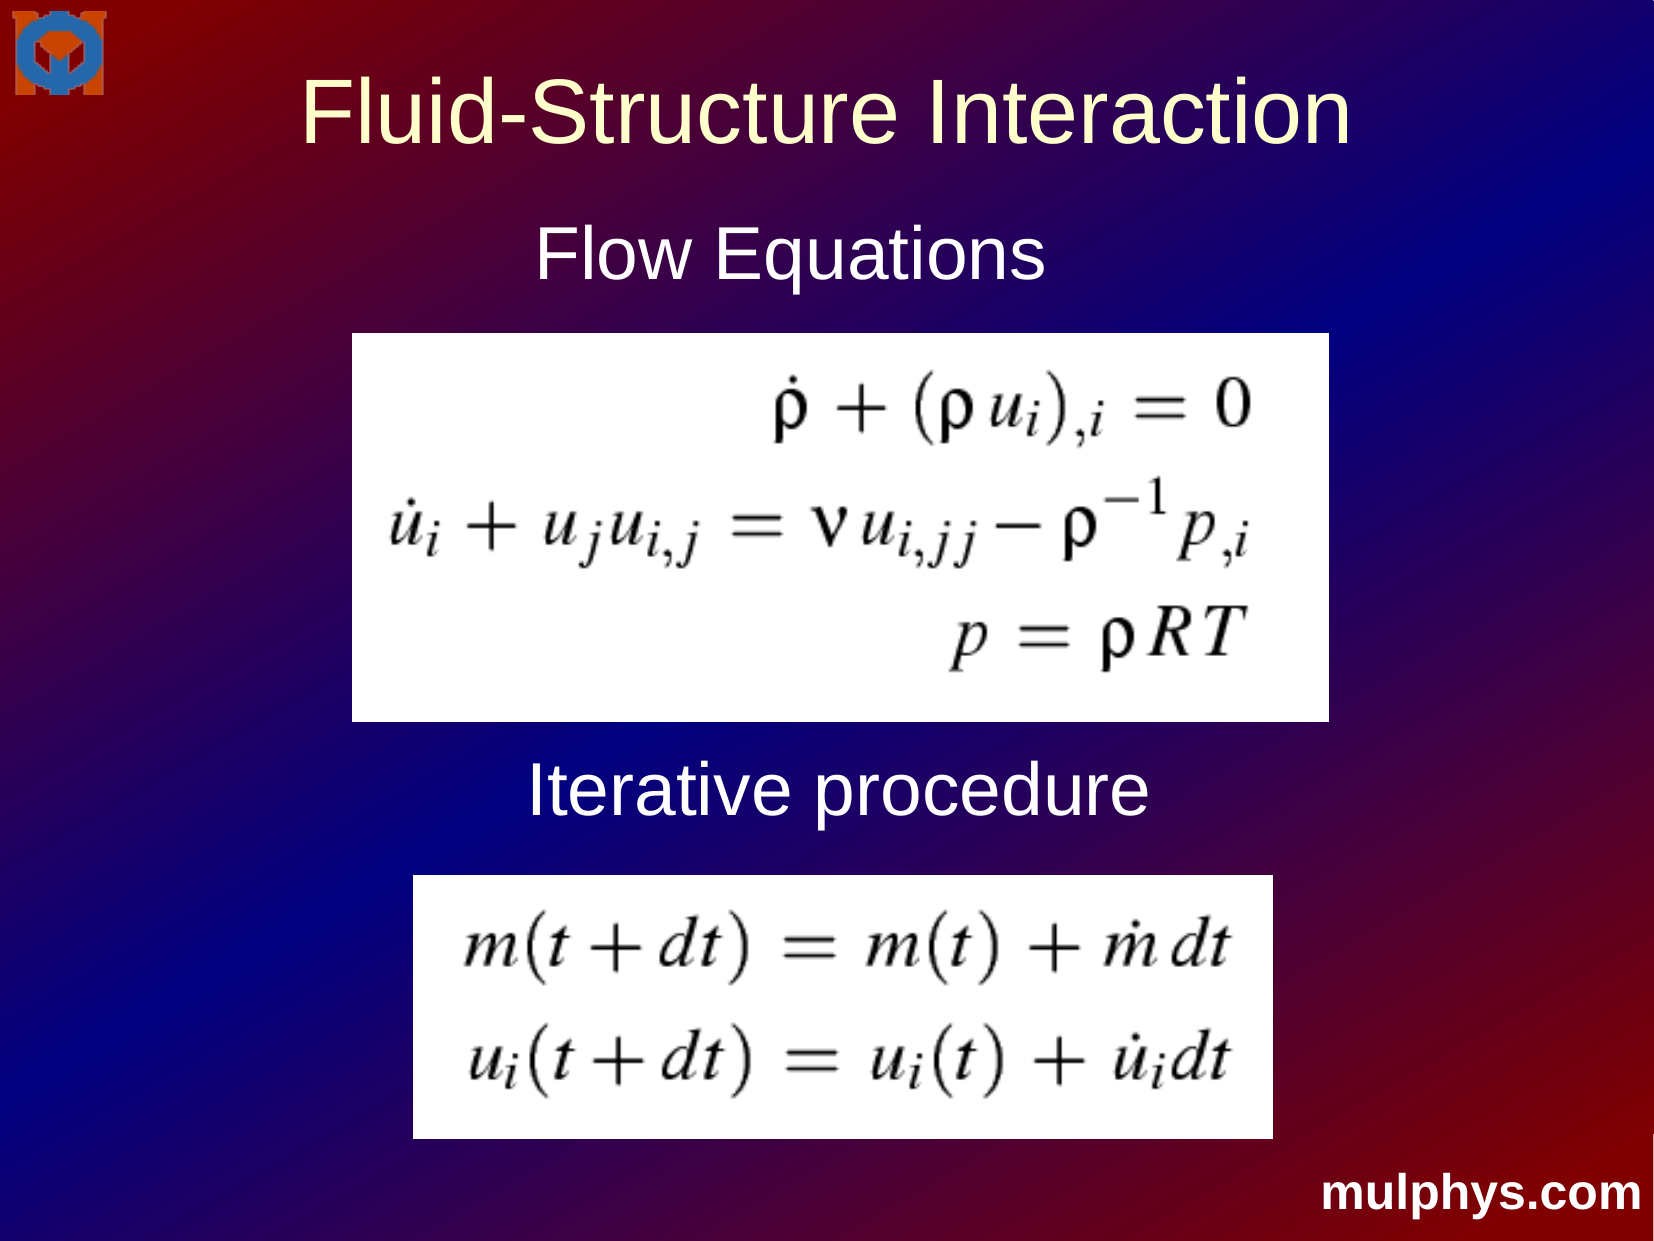

# Fluid-Structure Interaction
Flow Equations
Iterative procedure
mulphys.com